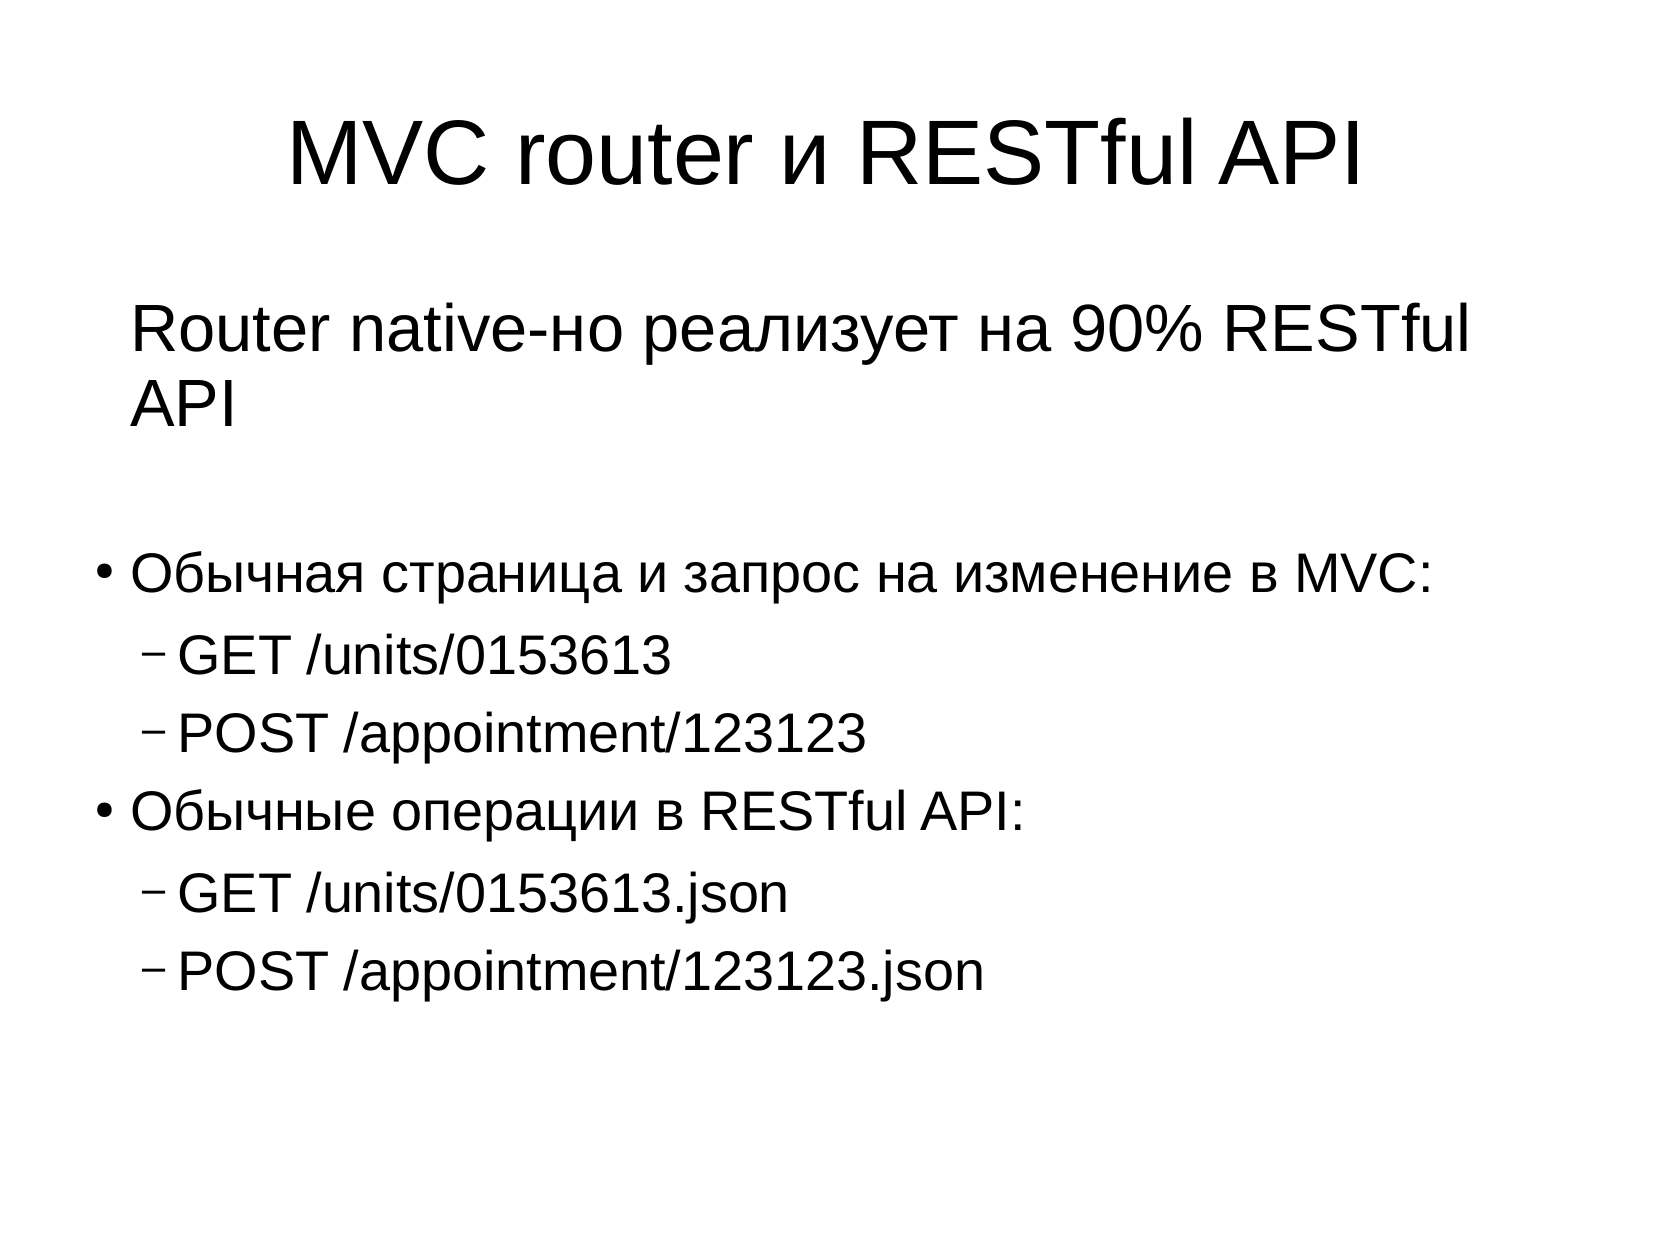

# MVC router и RESTful API
Router native-но реализует на 90% RESTful API
Обычная страница и запрос на изменение в MVC:
GET /units/0153613
POST /appointment/123123
Обычные операции в RESTful API:
GET /units/0153613.json
POST /appointment/123123.json